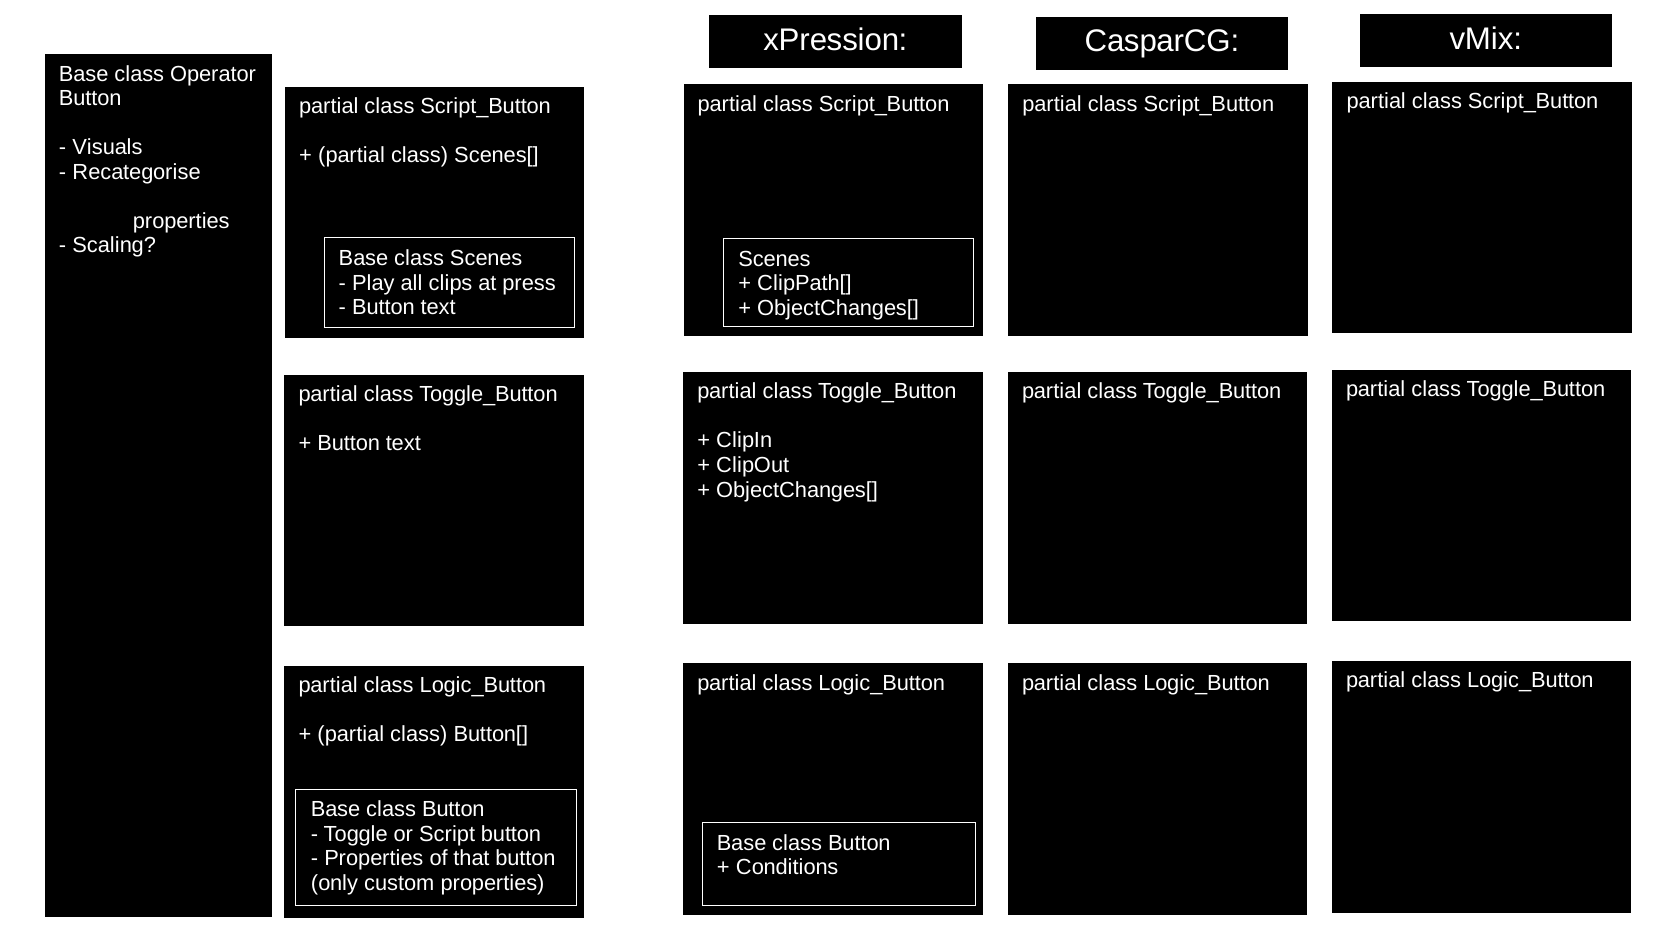

vMix:
xPression:
CasparCG:
Base class Operator Button
- Visuals
- Recategorise 			properties
- Scaling?
partial class Script_Button
partial class Script_Button
partial class Script_Button
partial class Script_Button
+ (partial class) Scenes[]
Base class Scenes
- Play all clips at press
- Button text
Scenes
+ ClipPath[]
+ ObjectChanges[]
partial class Toggle_Button
partial class Toggle_Button
partial class Toggle_Button
+ ClipIn
+ ClipOut
+ ObjectChanges[]
partial class Toggle_Button
+ Button text
partial class Logic_Button
partial class Logic_Button
partial class Logic_Button
partial class Logic_Button
+ (partial class) Button[]
Base class Button
- Toggle or Script button
- Properties of that button (only custom properties)
Base class Button
+ Conditions